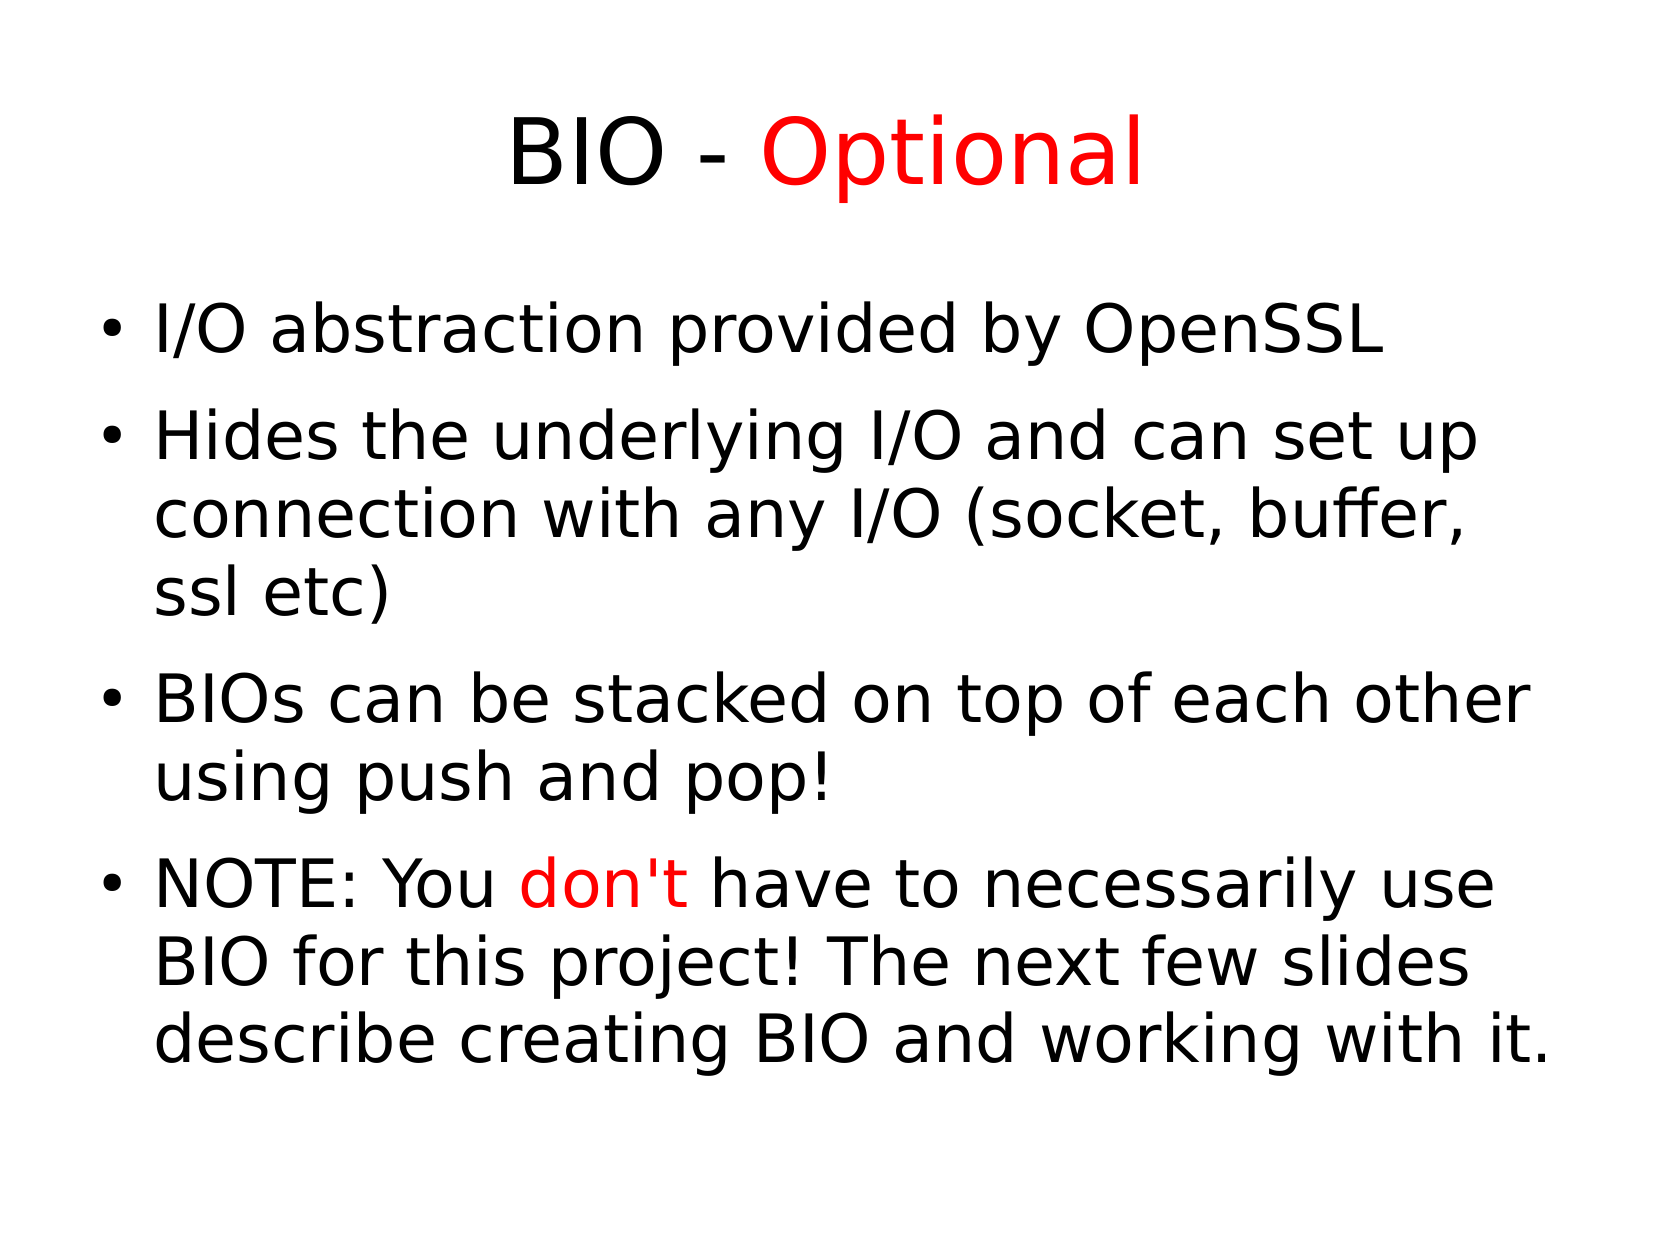

# BIO - Optional
I/O abstraction provided by OpenSSL
Hides the underlying I/O and can set up connection with any I/O (socket, buffer, ssl etc)
BIOs can be stacked on top of each other using push and pop!
NOTE: You don't have to necessarily use BIO for this project! The next few slides describe creating BIO and working with it.